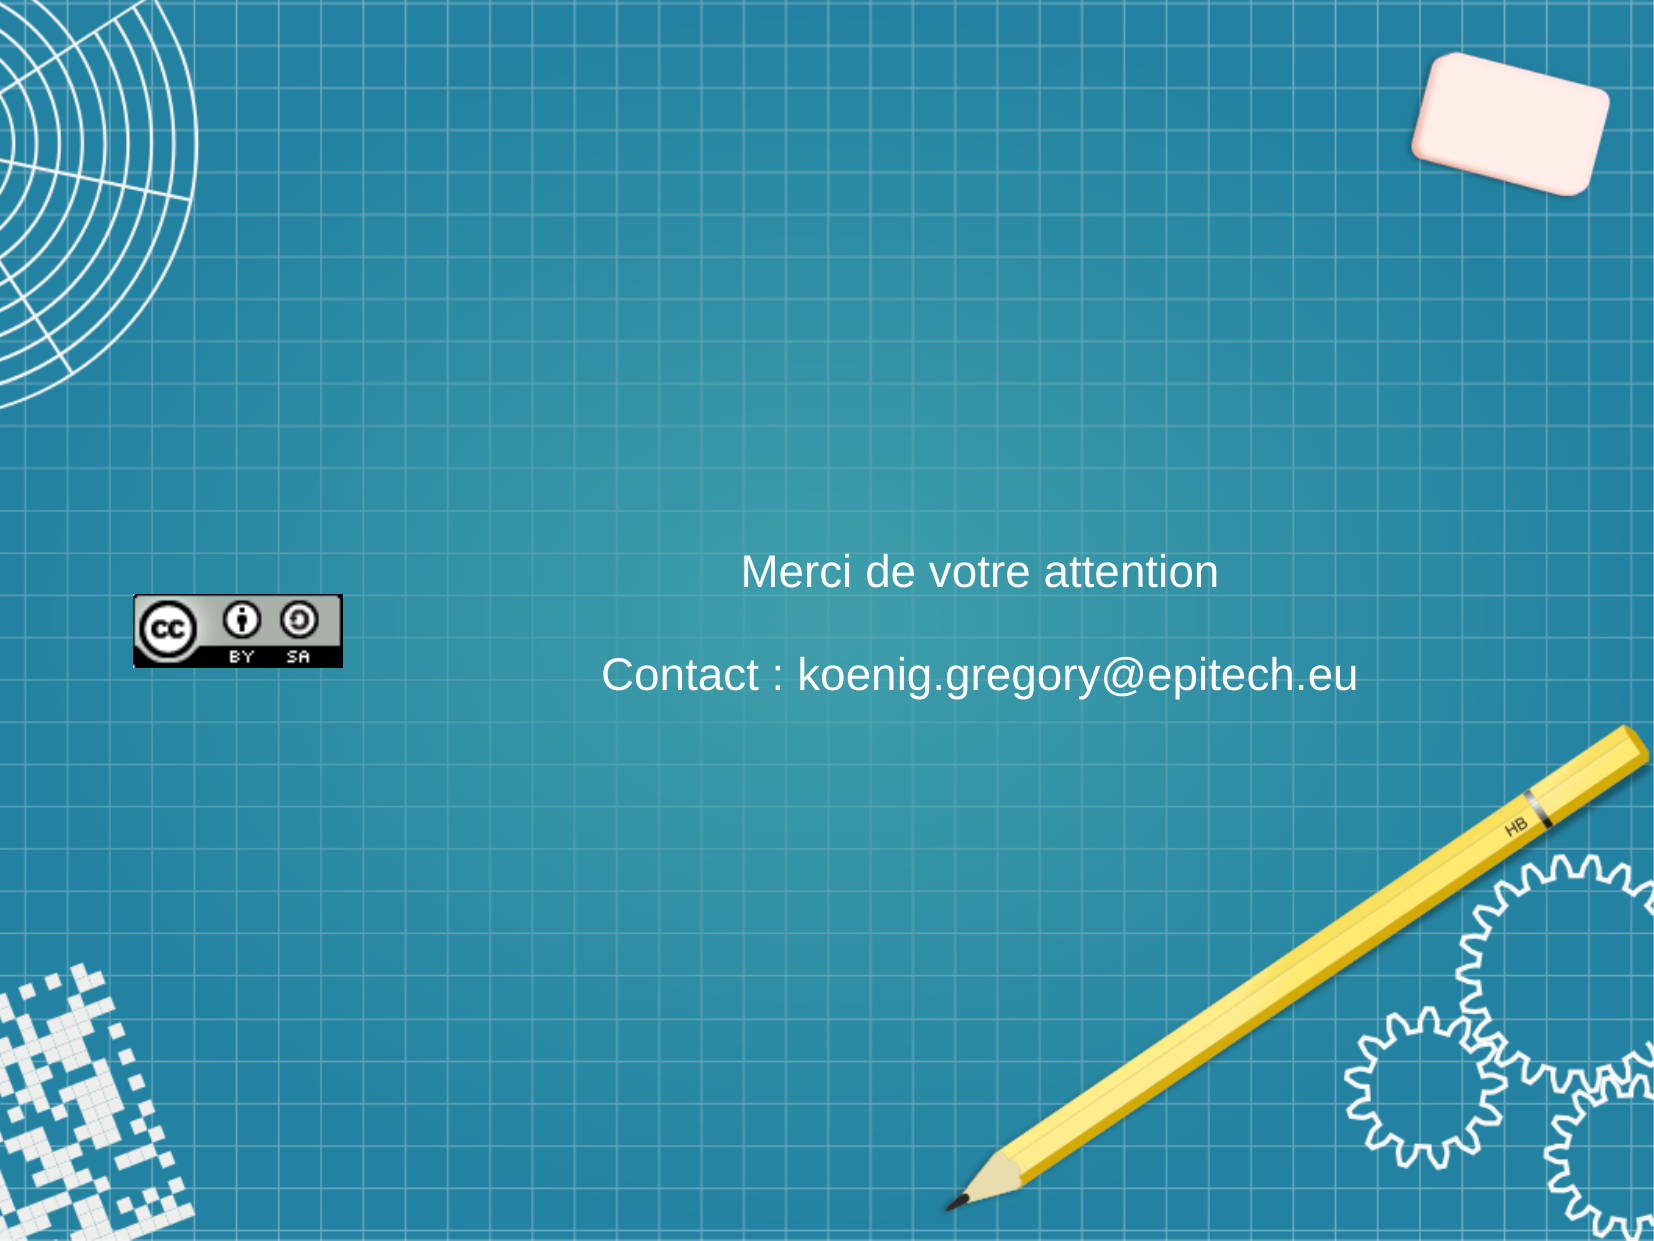

# Merci de votre attention Contact : koenig.gregory@epitech.eu